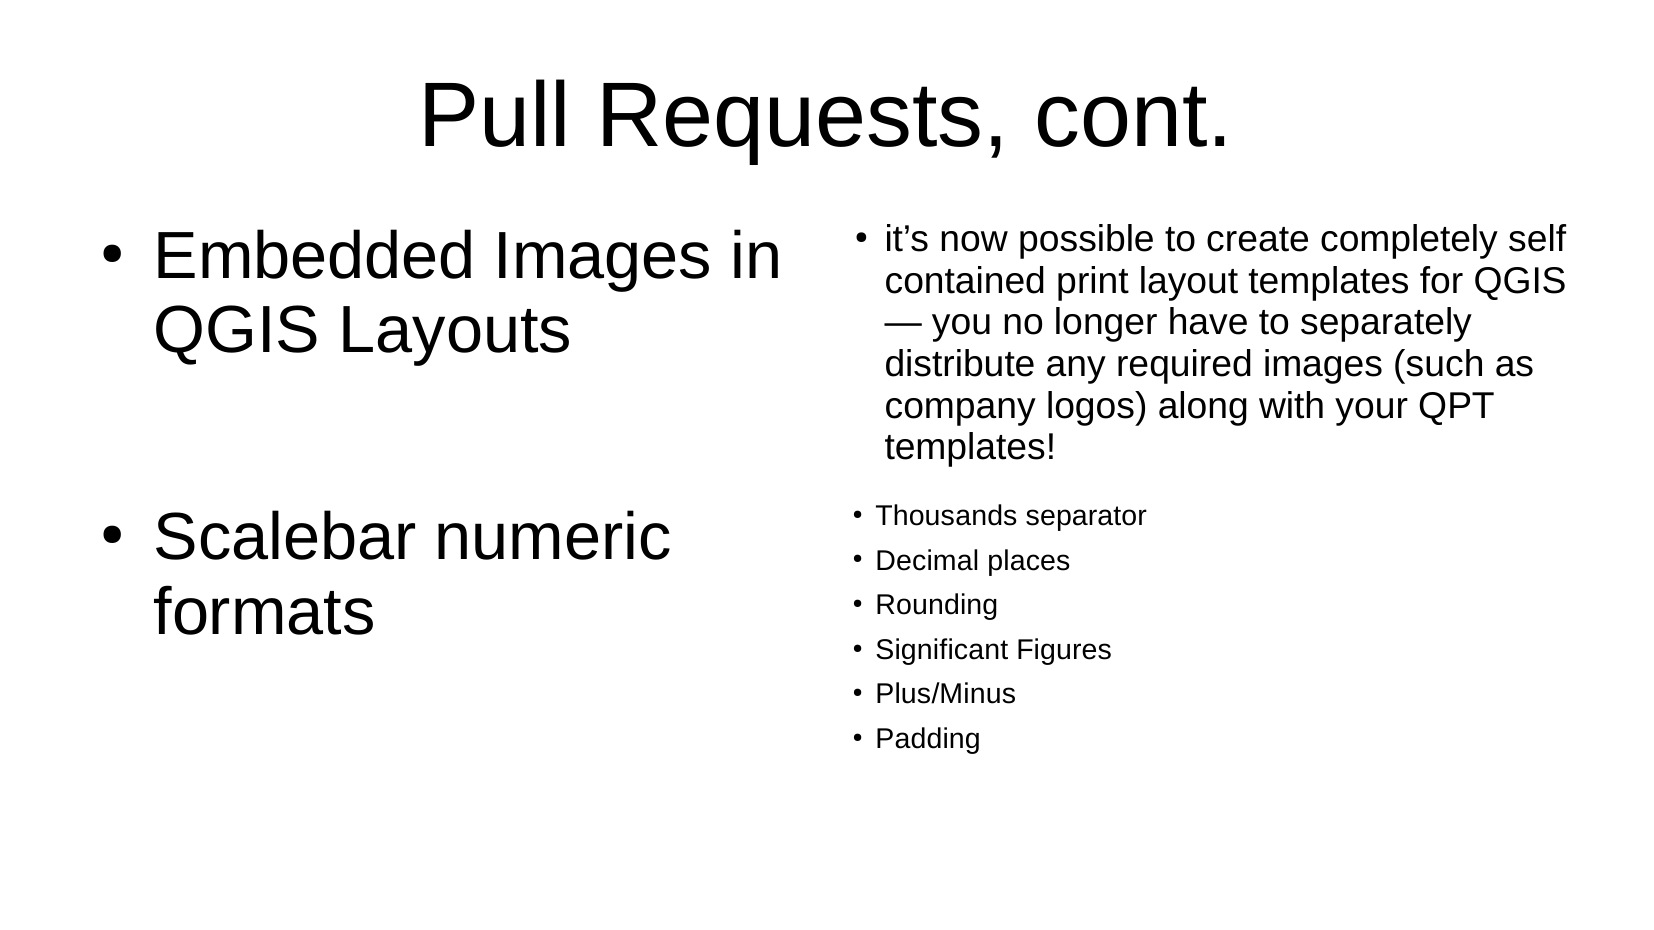

# Pull Requests, cont.
Embedded Images in QGIS Layouts
it’s now possible to create completely self contained print layout templates for QGIS — you no longer have to separately distribute any required images (such as company logos) along with your QPT templates!
Scalebar numeric formats
Thousands separator
Decimal places
Rounding
Significant Figures
Plus/Minus
Padding